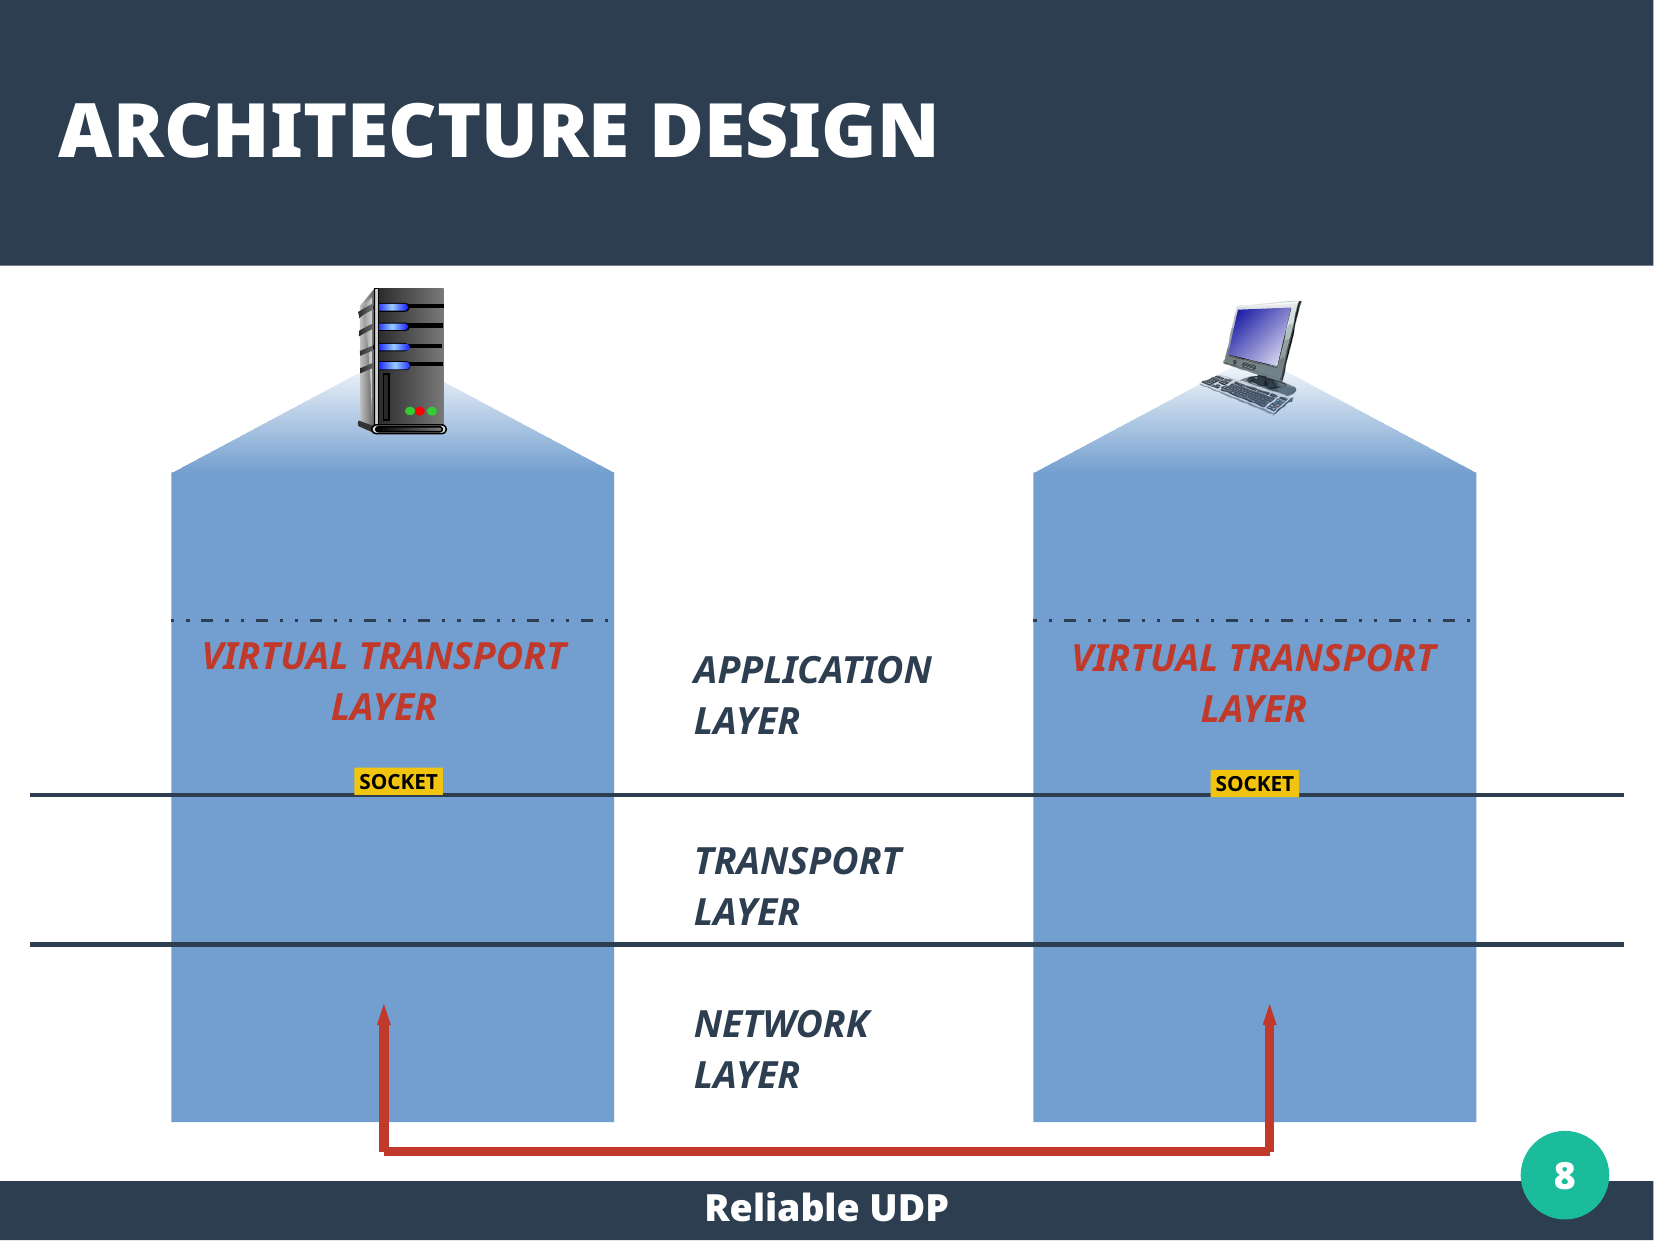

# ARCHITECTURE DESIGN
VIRTUAL TRANSPORT LAYER
VIRTUAL TRANSPORT LAYER
APPLICATION
LAYER
SOCKET
SOCKET
TRANSPORT
LAYER
NETWORK
LAYER
8
Reliable UDP